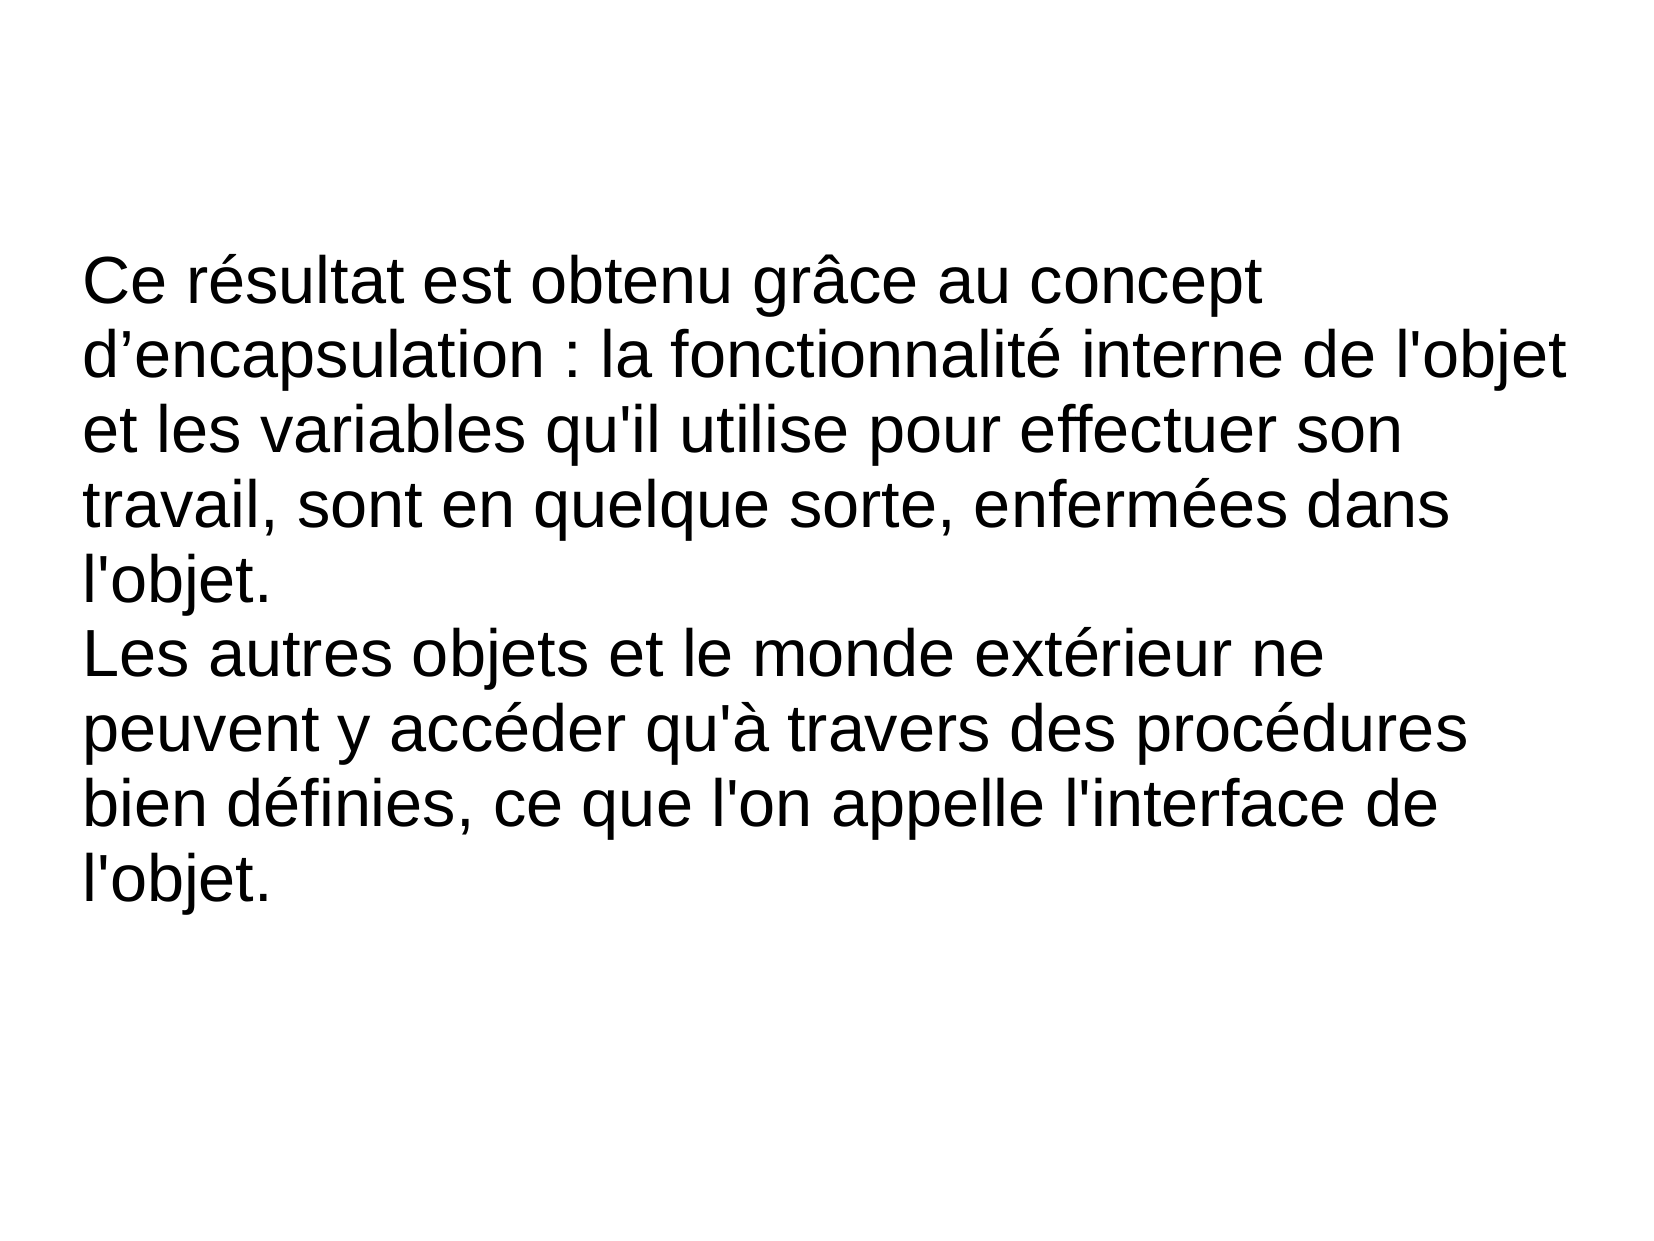

# Ce résultat est obtenu grâce au concept d’encapsulation : la fonctionnalité interne de l'objet et les variables qu'il utilise pour effectuer son travail, sont en quelque sorte, enfermées dans l'objet.
Les autres objets et le monde extérieur ne peuvent y accéder qu'à travers des procédures bien définies, ce que l'on appelle l'interface de l'objet.